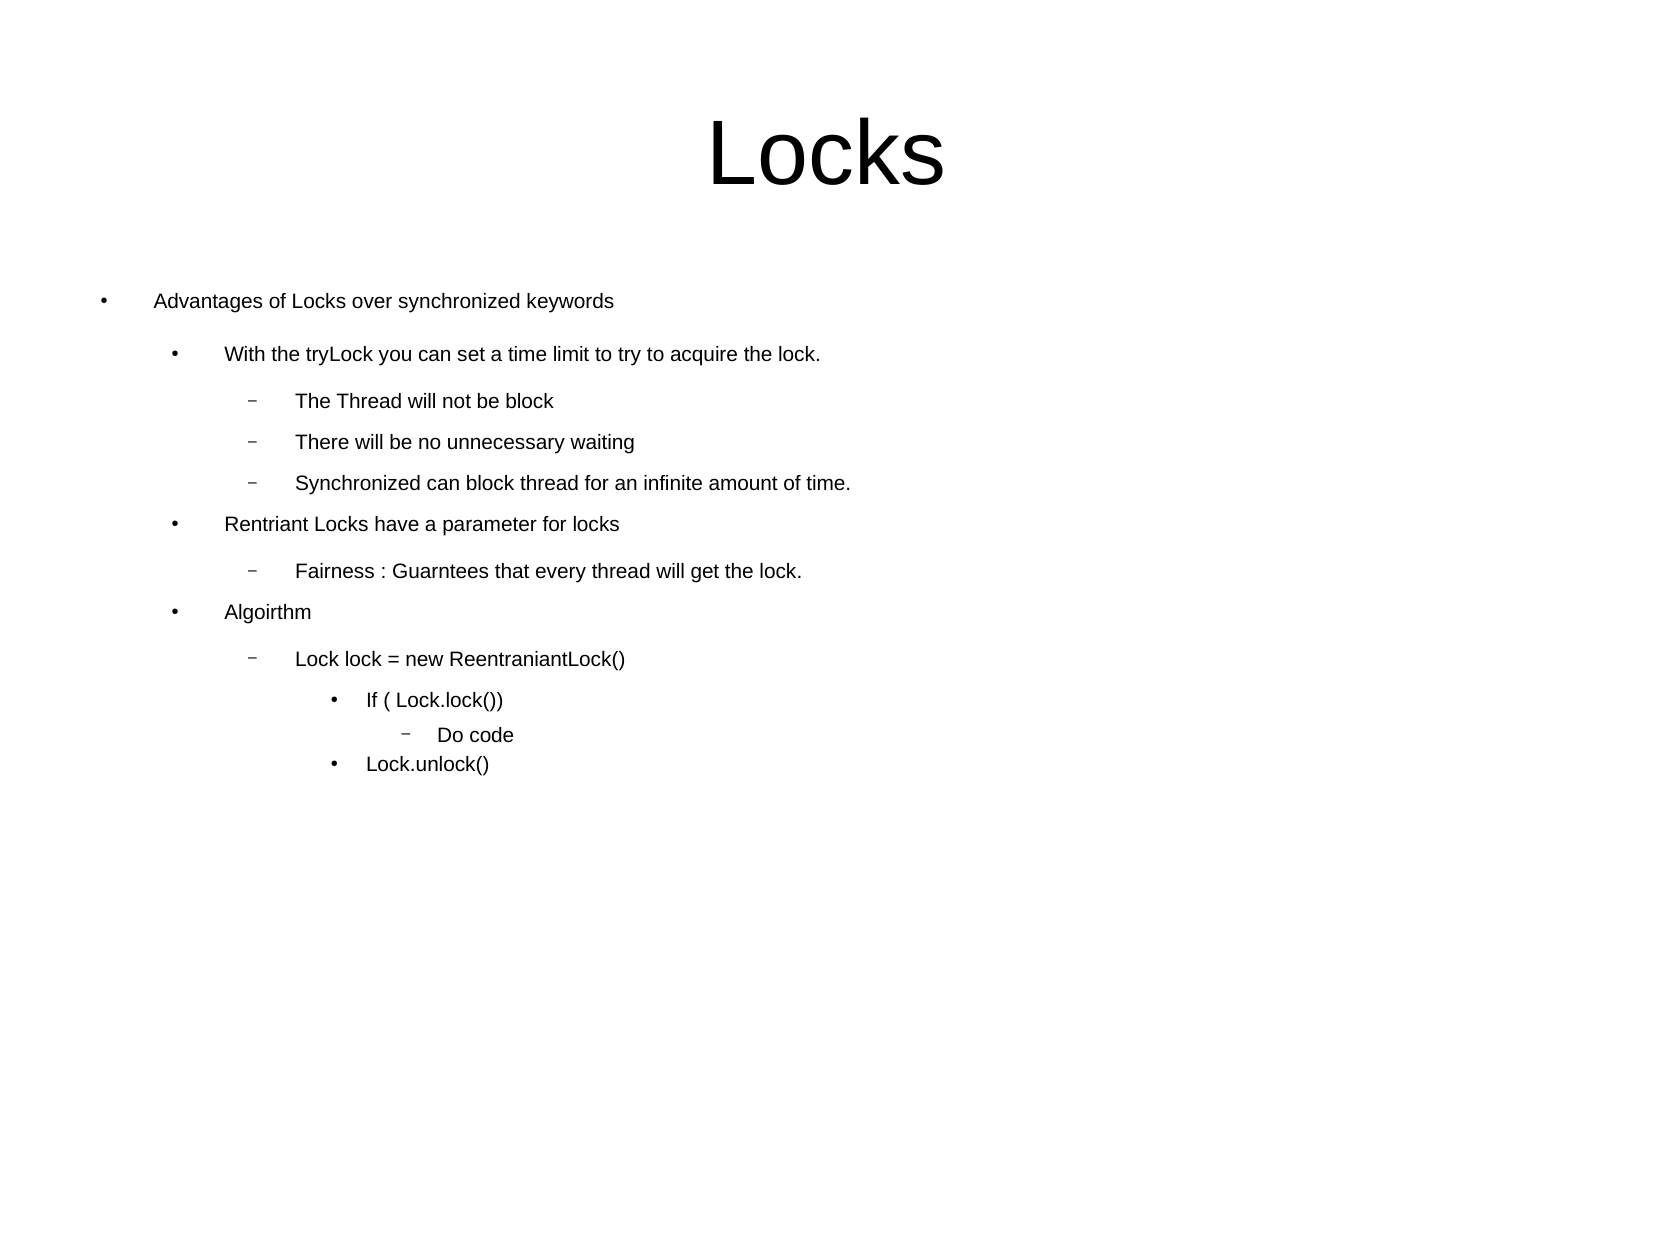

# Locks
Advantages of Locks over synchronized keywords
With the tryLock you can set a time limit to try to acquire the lock.
The Thread will not be block
There will be no unnecessary waiting
Synchronized can block thread for an infinite amount of time.
Rentriant Locks have a parameter for locks
Fairness : Guarntees that every thread will get the lock.
Algoirthm
Lock lock = new ReentraniantLock()
If ( Lock.lock())
Do code
Lock.unlock()